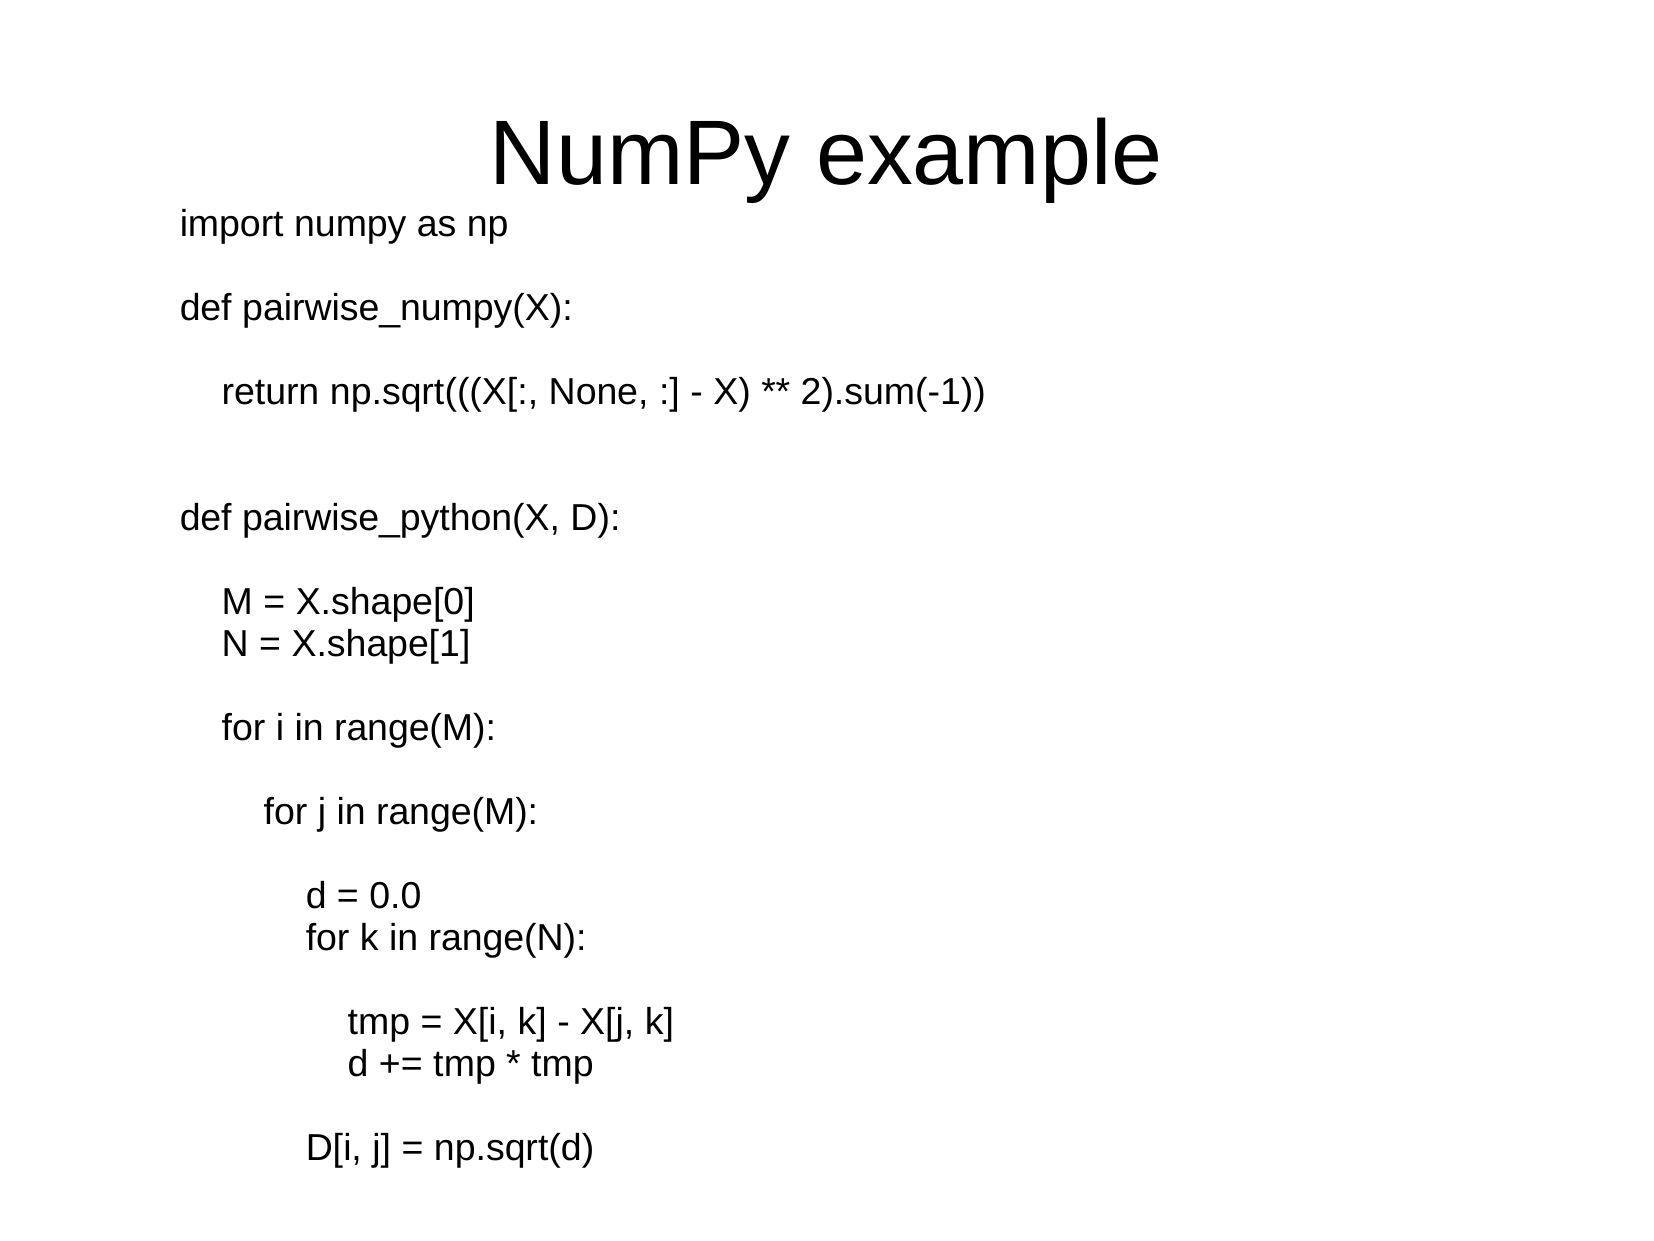

# NumPy example
import numpy as np
def pairwise_numpy(X):
 return np.sqrt(((X[:, None, :] - X) ** 2).sum(-1))
def pairwise_python(X, D):
 M = X.shape[0]
 N = X.shape[1]
 for i in range(M):
 for j in range(M):
 d = 0.0
 for k in range(N):
 tmp = X[i, k] - X[j, k]
 d += tmp * tmp
 D[i, j] = np.sqrt(d)